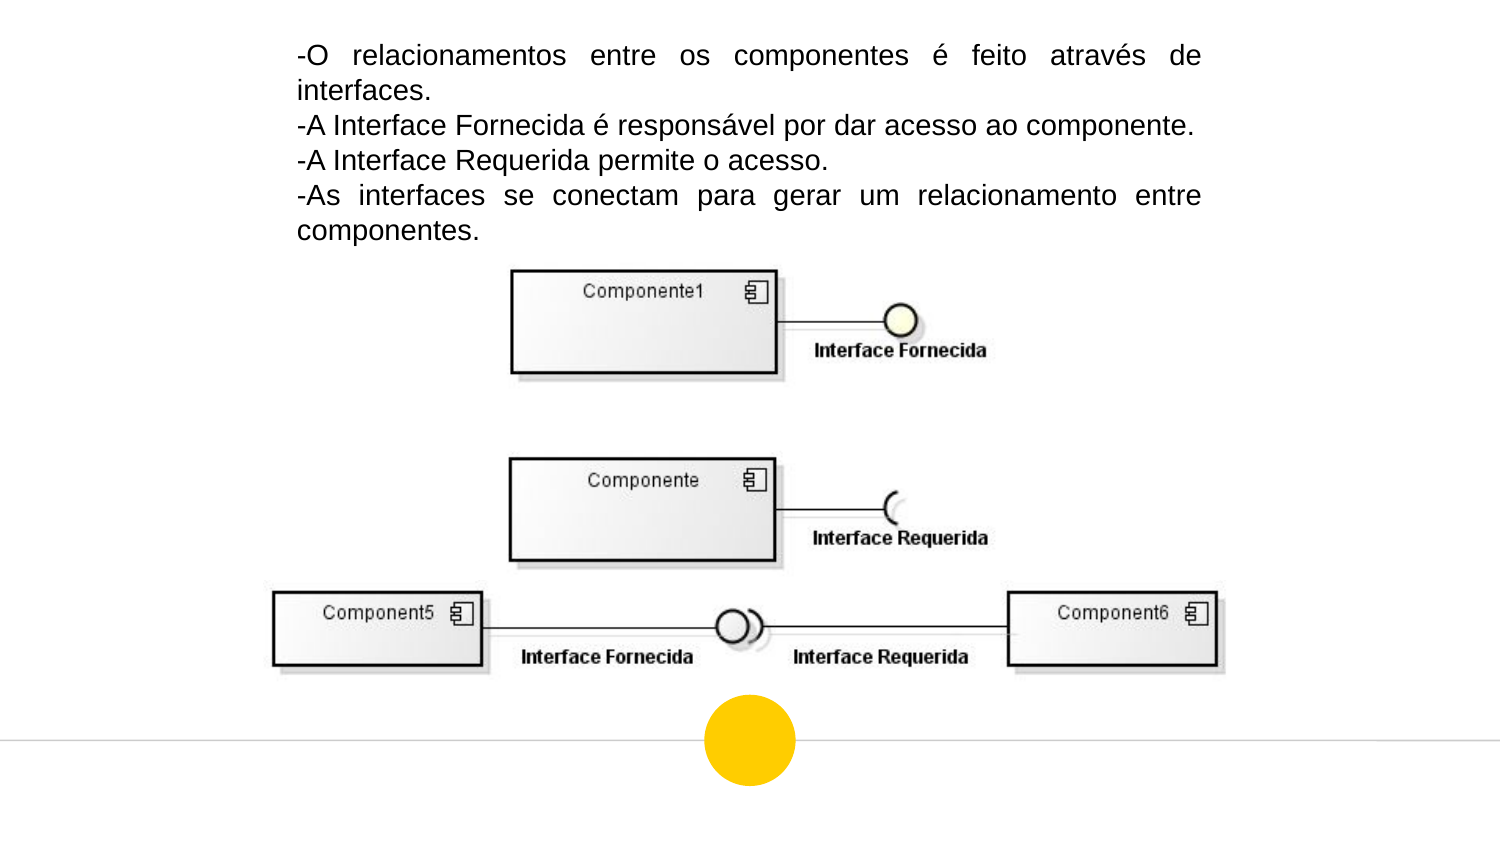

-O relacionamentos entre os componentes é feito através de interfaces.
-A Interface Fornecida é responsável por dar acesso ao componente.
-A Interface Requerida permite o acesso.
-As interfaces se conectam para gerar um relacionamento entre componentes.